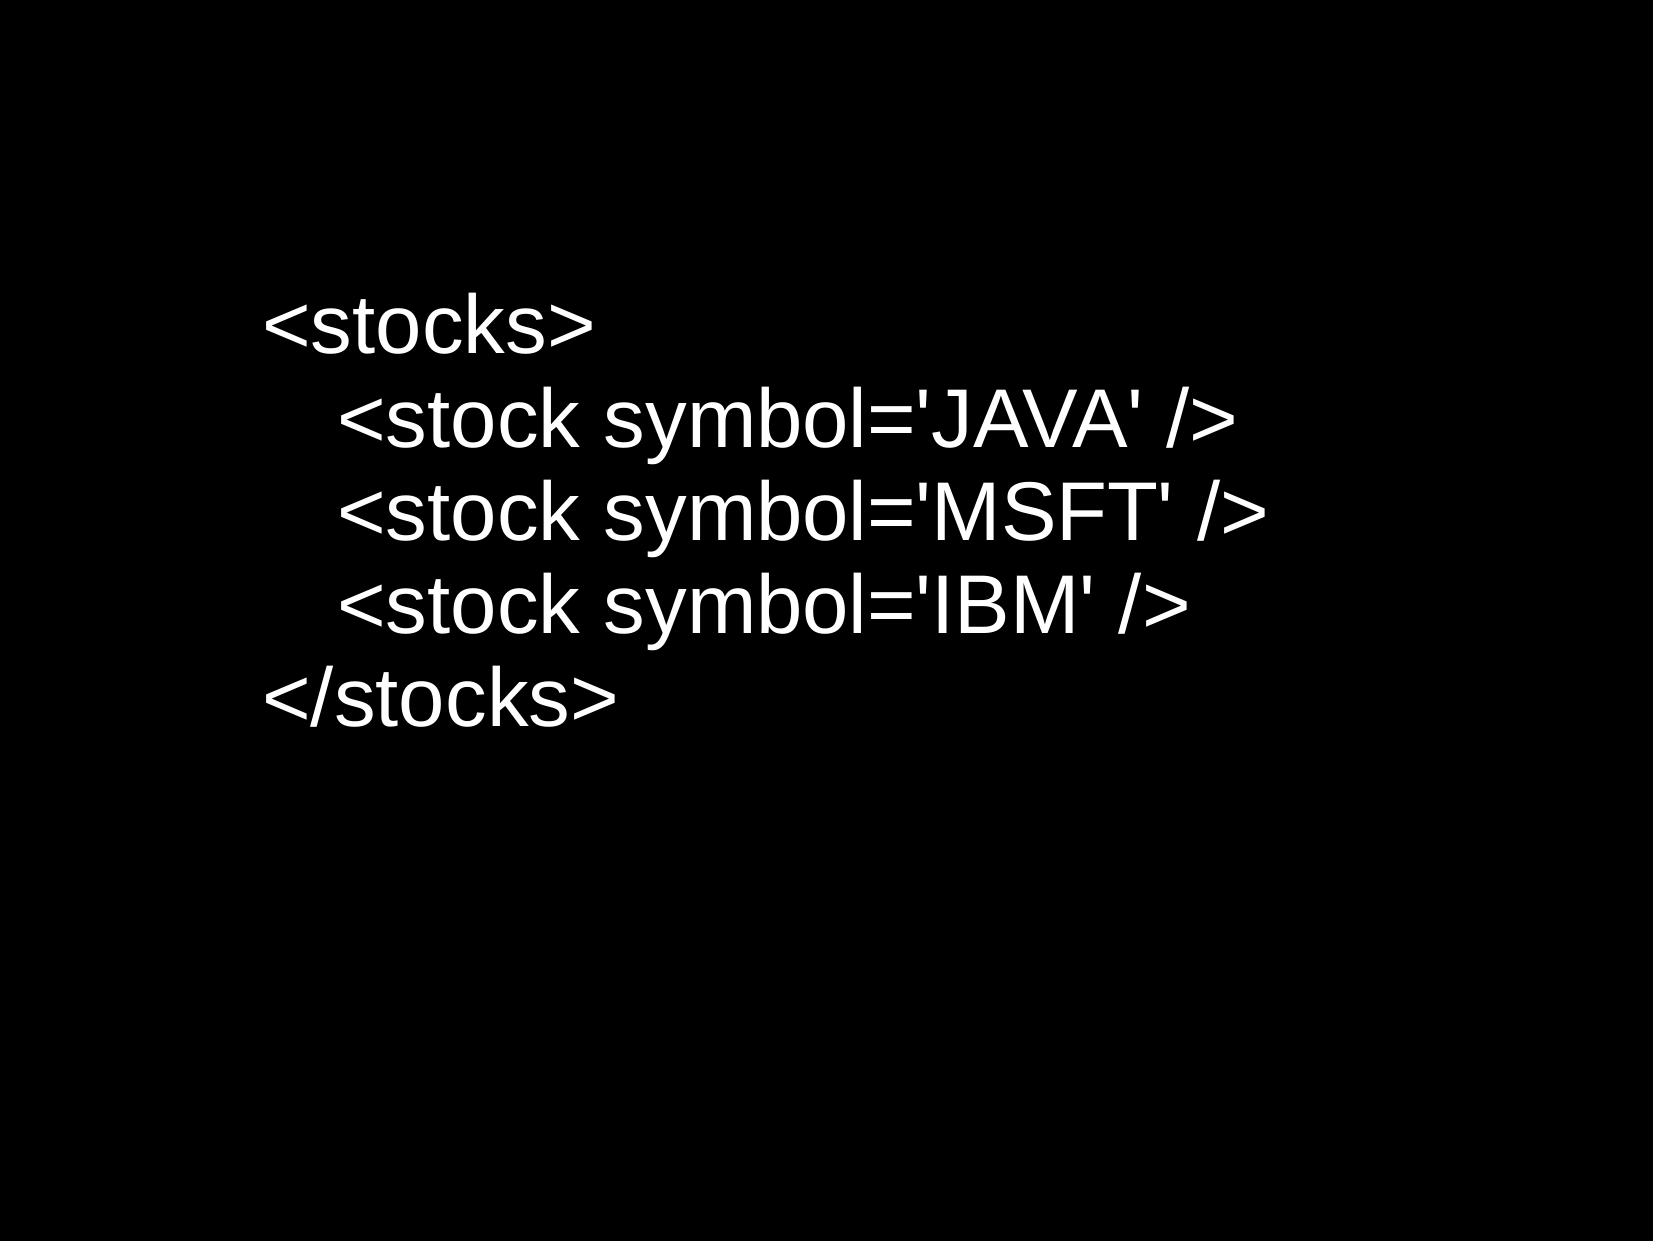

# <stocks> <stock symbol='JAVA' /> <stock symbol='MSFT' /> <stock symbol='IBM' /> </stocks>